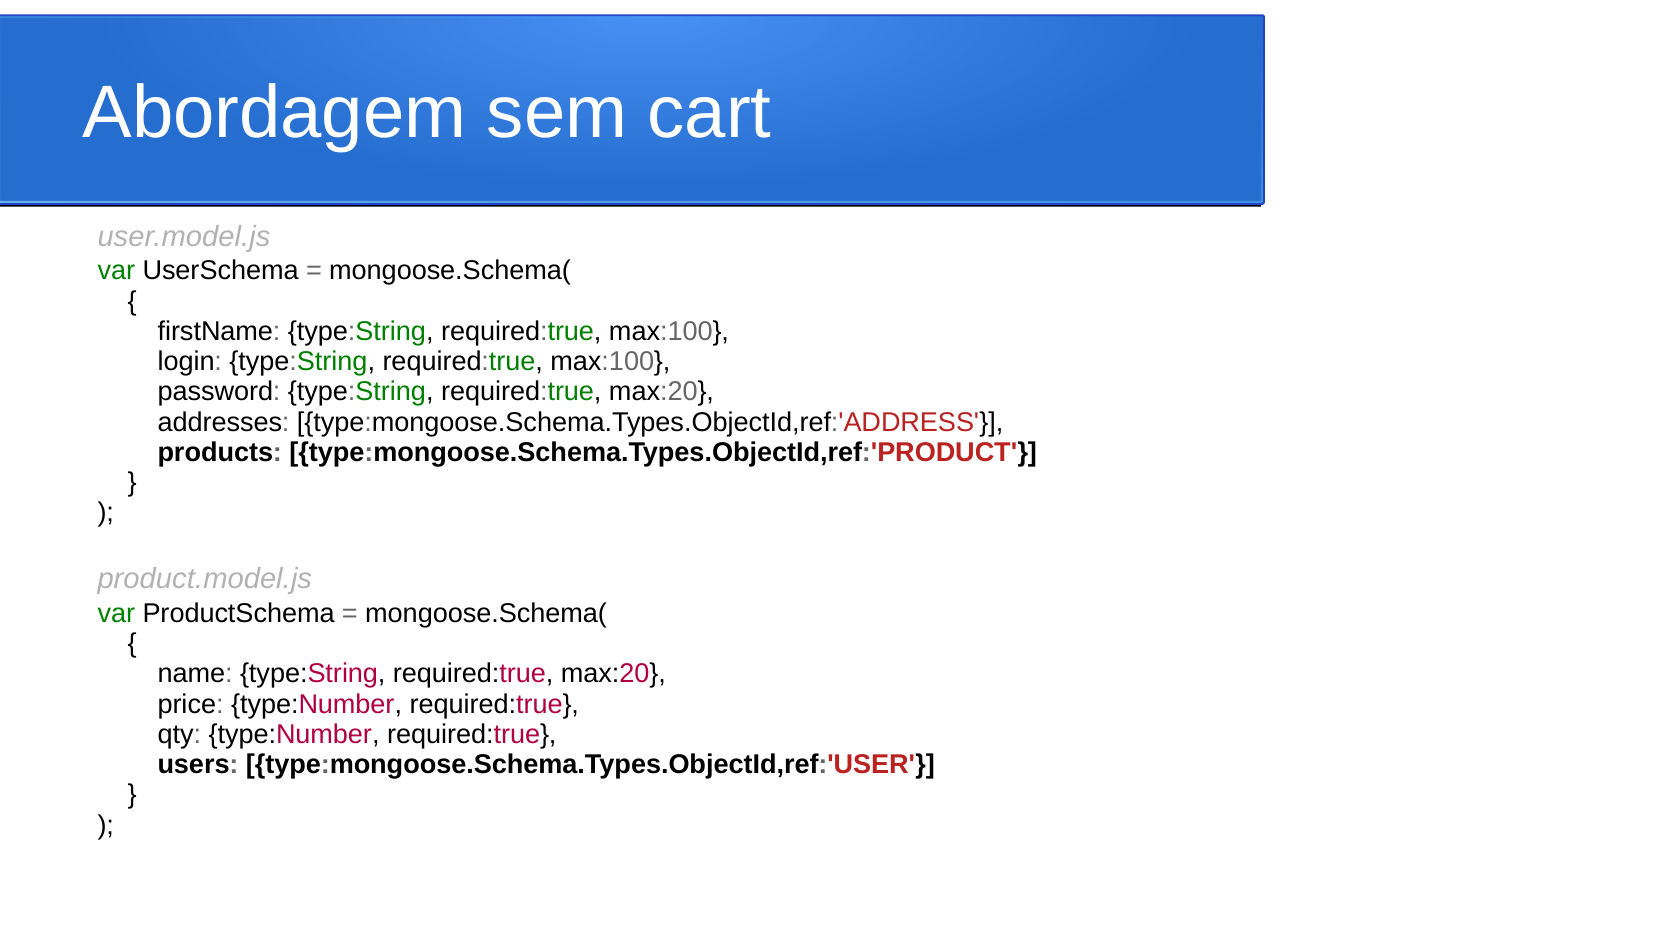

# Abordagem sem cart
user.model.js
var UserSchema = mongoose.Schema(
 {
 firstName: {type:String, required:true, max:100},
 login: {type:String, required:true, max:100},
 password: {type:String, required:true, max:20},
 addresses: [{type:mongoose.Schema.Types.ObjectId,ref:'ADDRESS'}],
 products: [{type:mongoose.Schema.Types.ObjectId,ref:'PRODUCT'}]
 }
);
product.model.js
var ProductSchema = mongoose.Schema(
 {
 name: {type:String, required:true, max:20},
 price: {type:Number, required:true},
 qty: {type:Number, required:true},
 users: [{type:mongoose.Schema.Types.ObjectId,ref:'USER'}]
 }
);